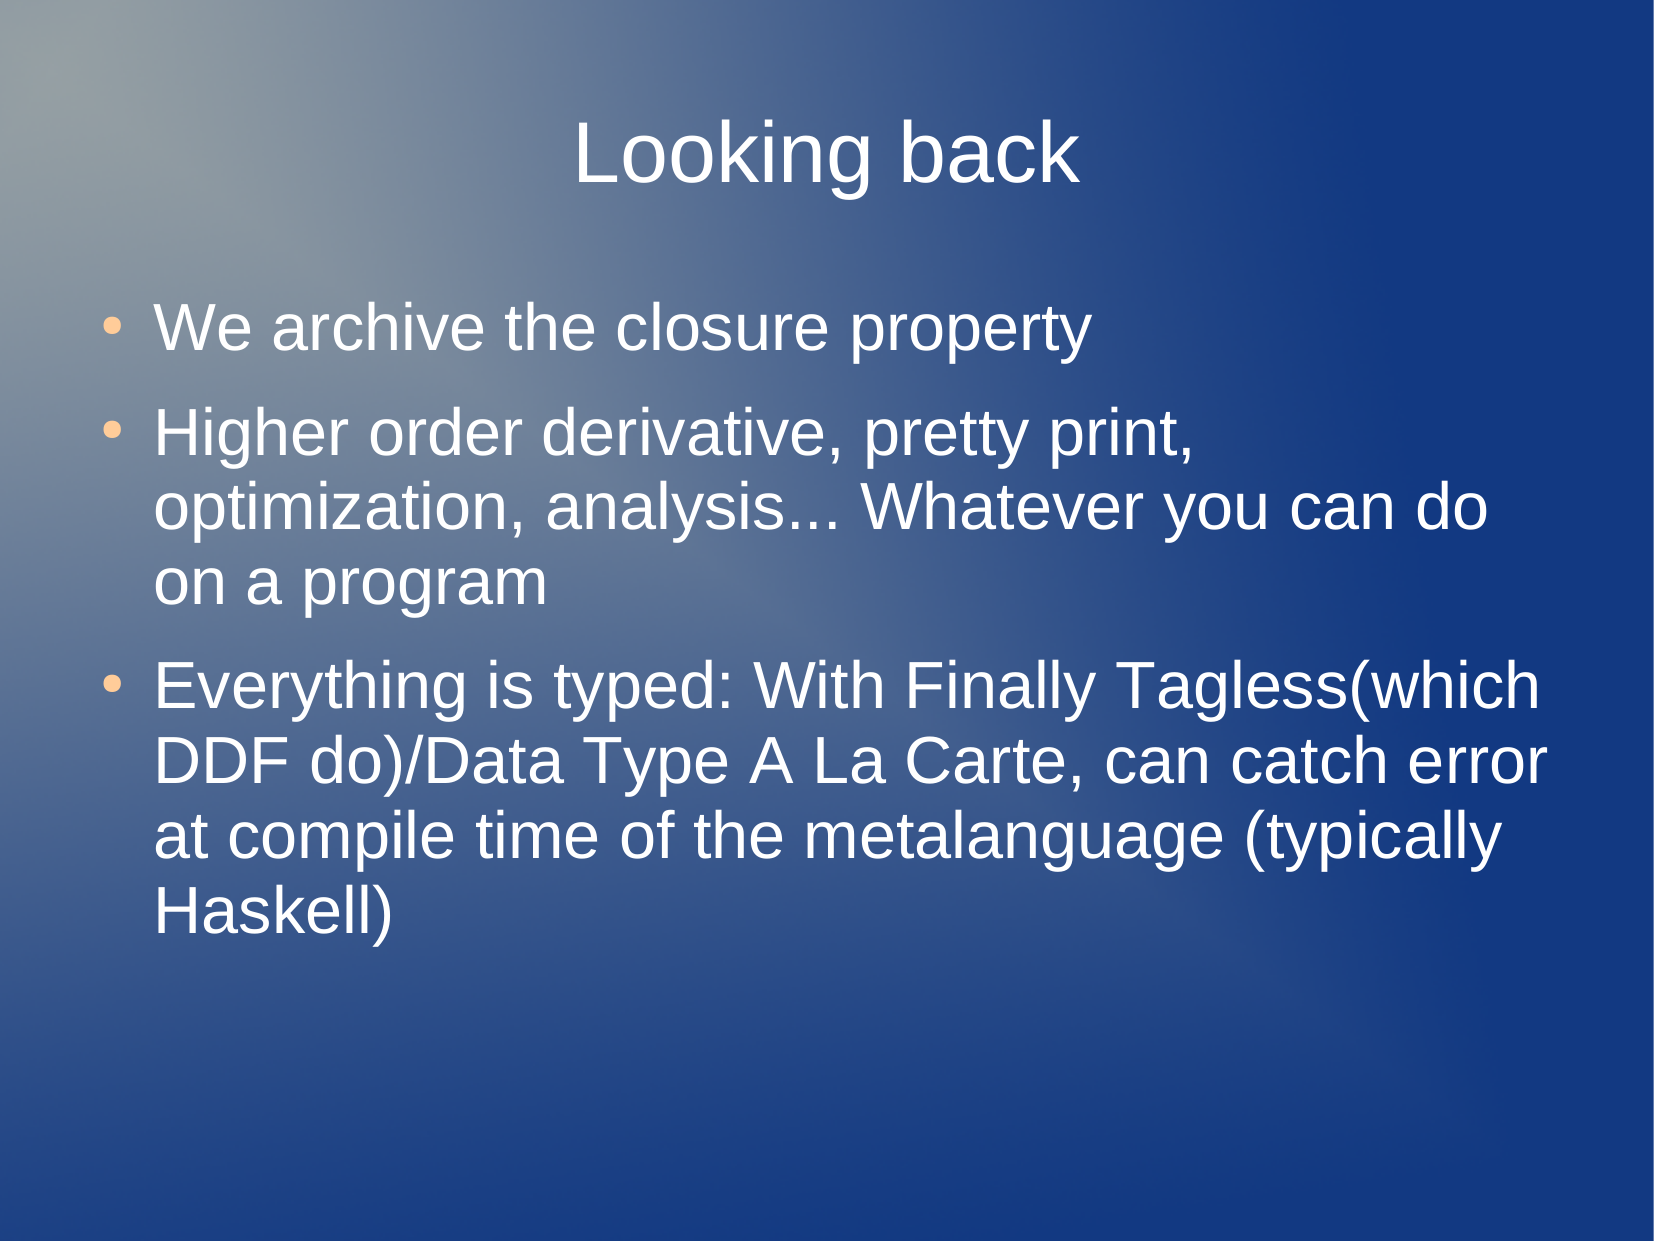

# Looking back
We archive the closure property
Higher order derivative, pretty print, optimization, analysis... Whatever you can do on a program
Everything is typed: With Finally Tagless(which DDF do)/Data Type A La Carte, can catch error at compile time of the metalanguage (typically Haskell)